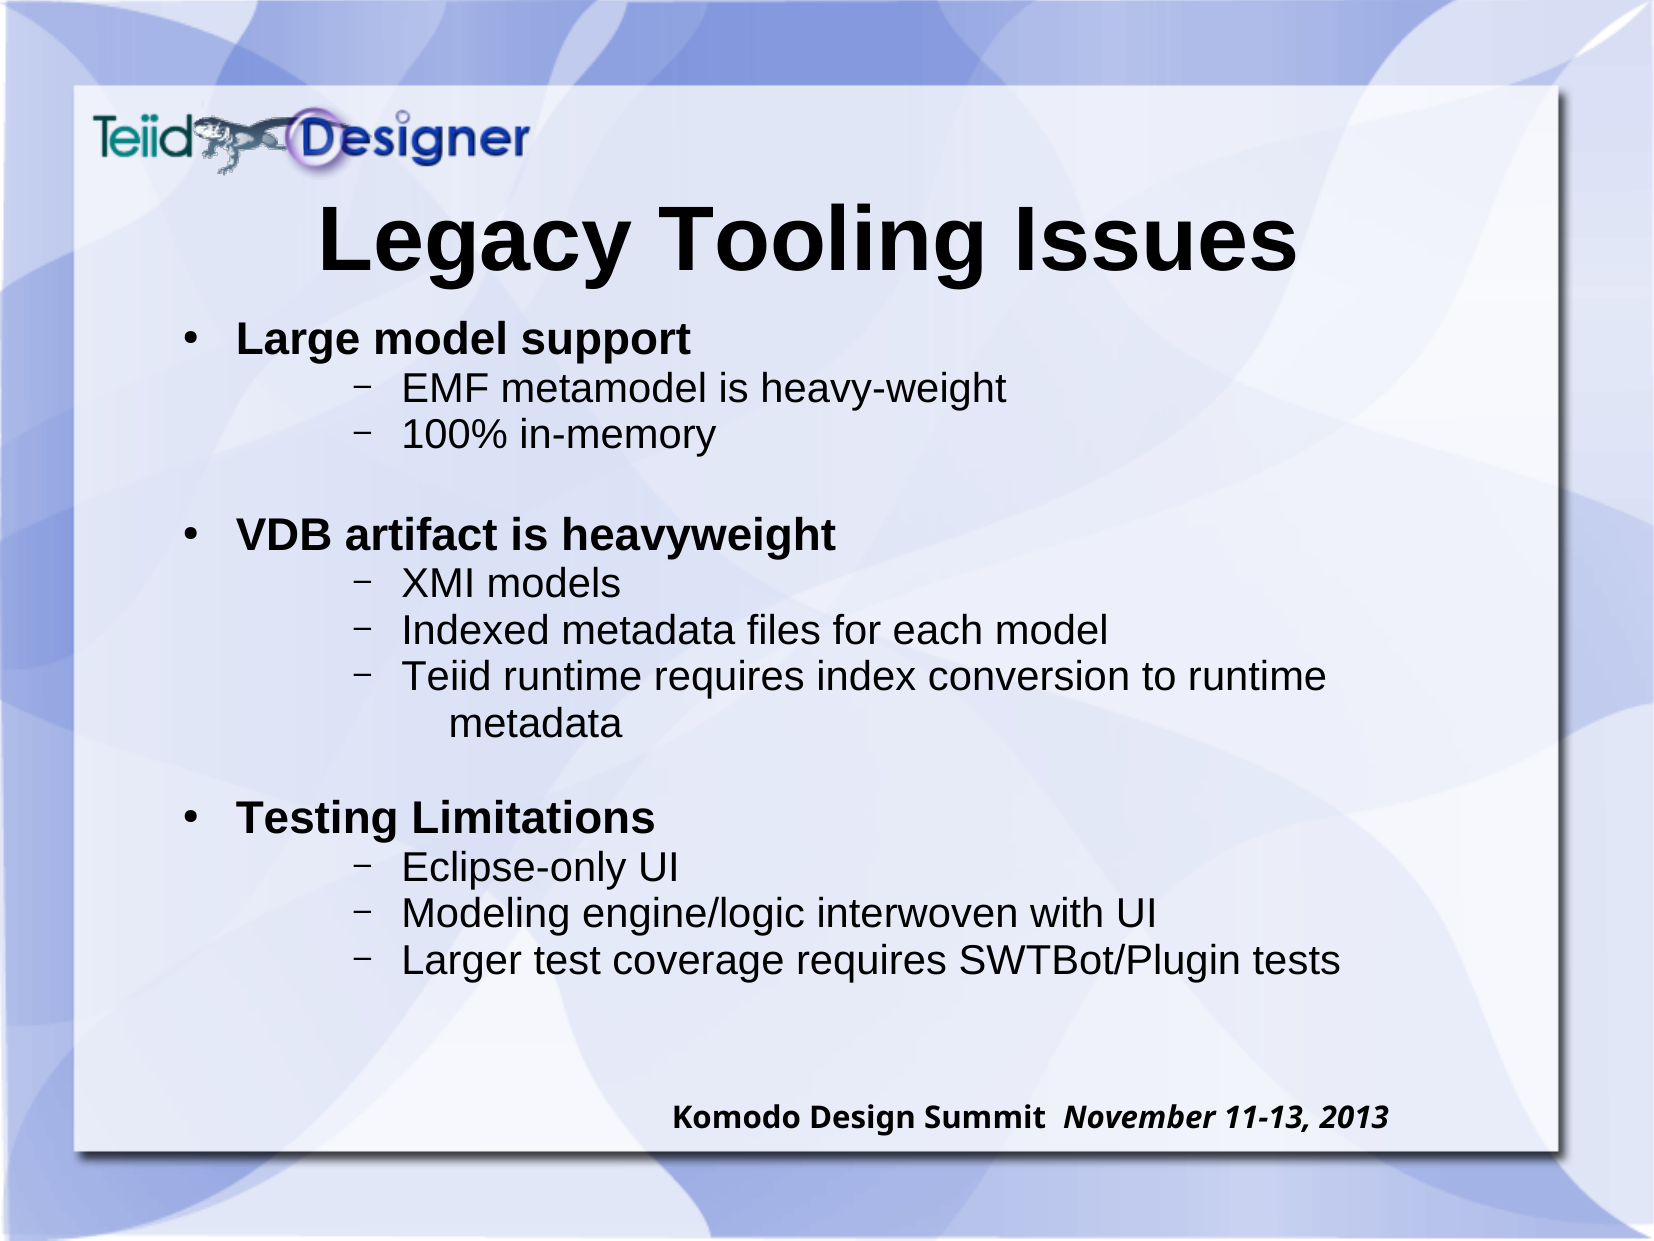

# Legacy Tooling Issues
Large model support
EMF metamodel is heavy-weight
100% in-memory
VDB artifact is heavyweight
XMI models
Indexed metadata files for each model
Teiid runtime requires index conversion to runtime metadata
Testing Limitations
Eclipse-only UI
Modeling engine/logic interwoven with UI
Larger test coverage requires SWTBot/Plugin tests